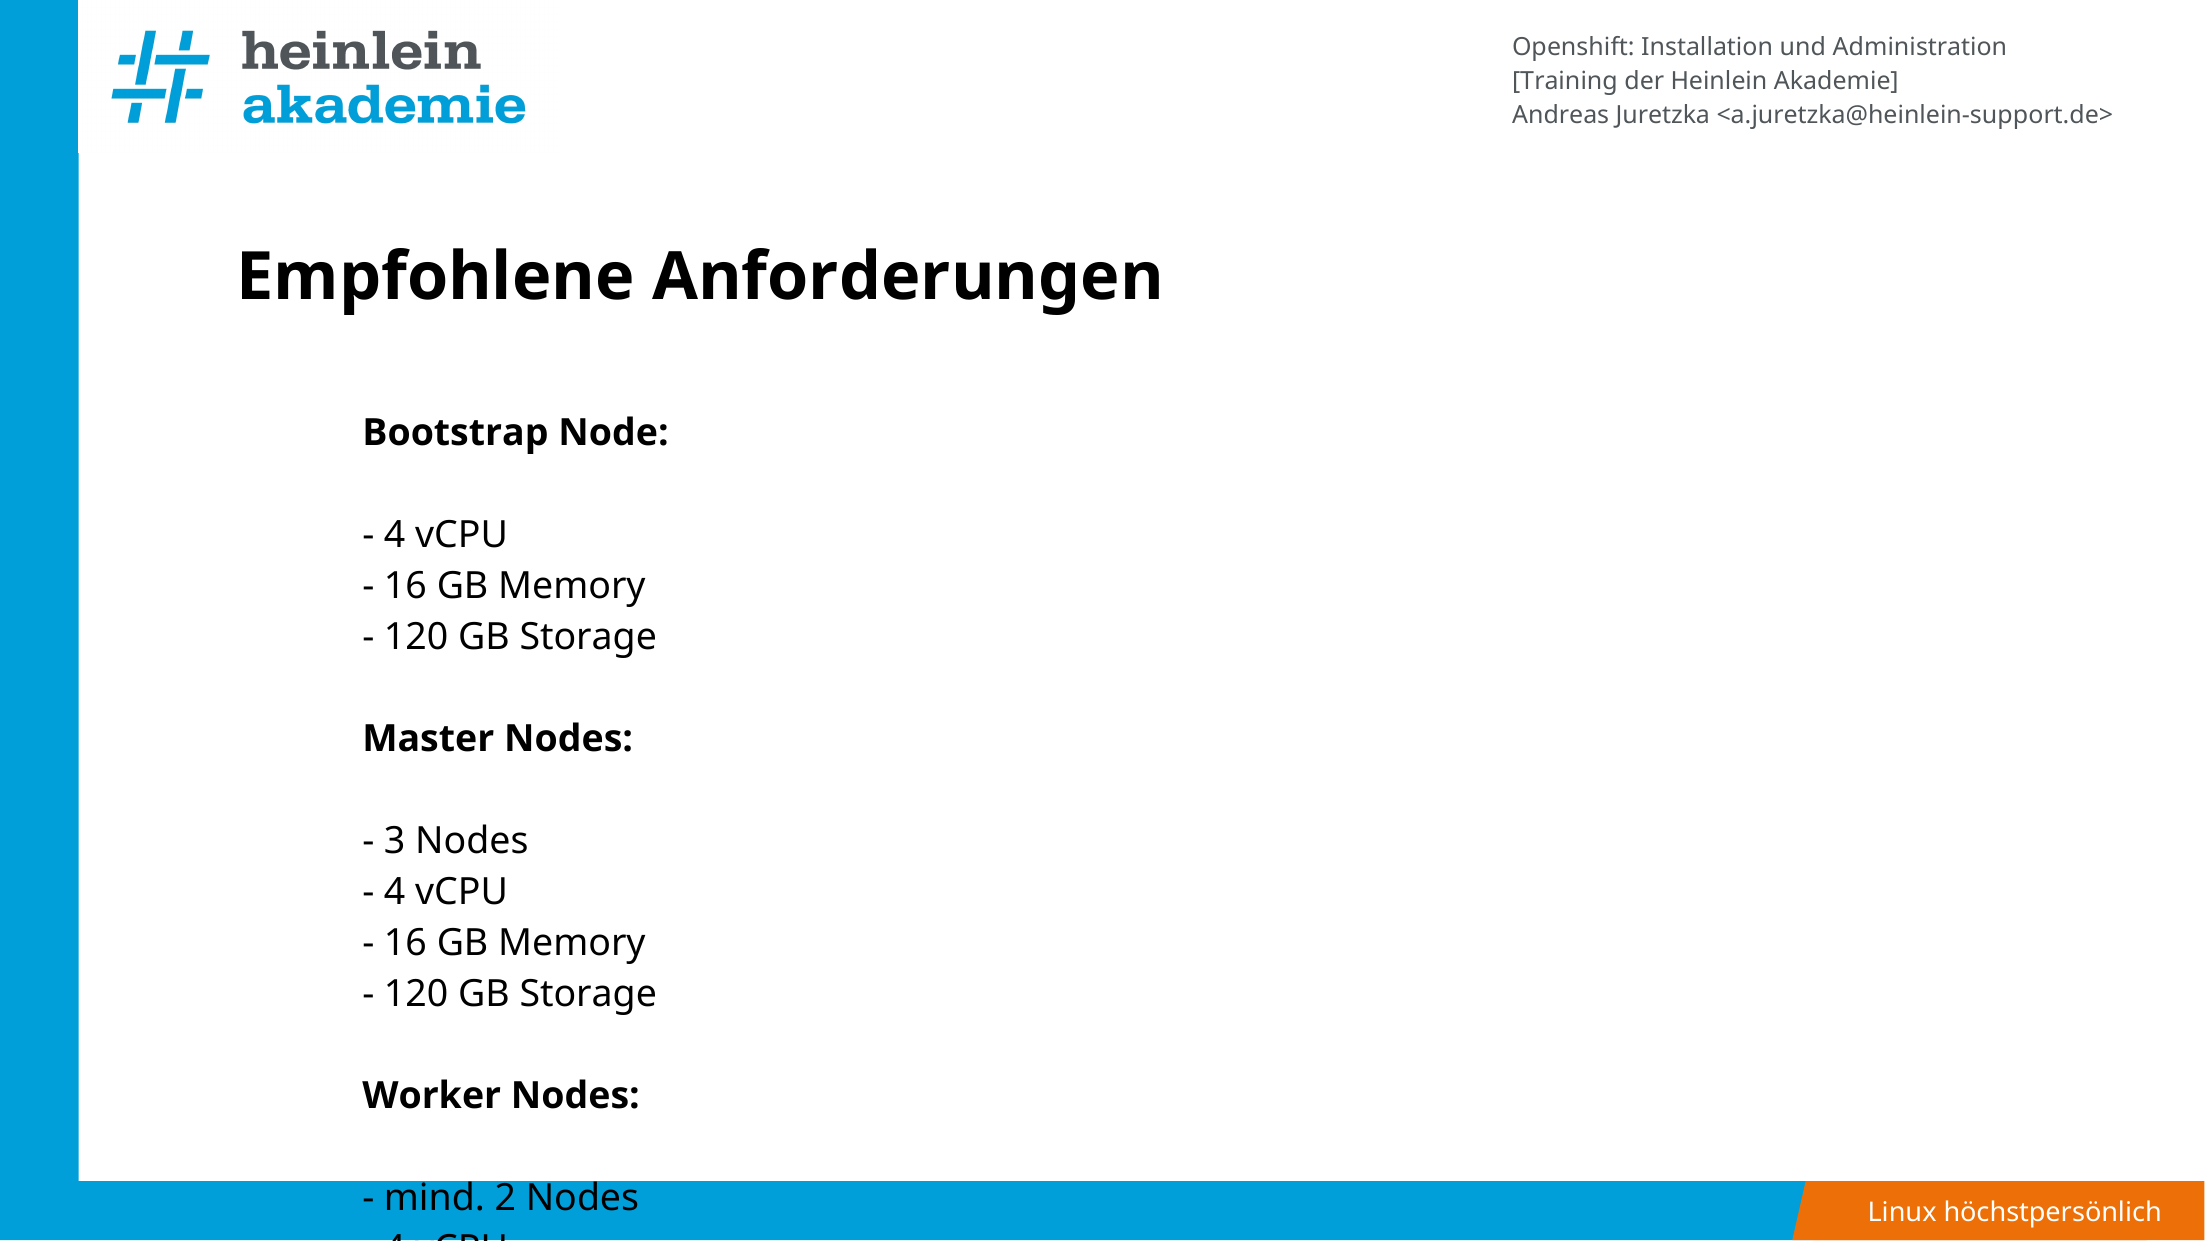

# Empfohlene Anforderungen
Bootstrap Node:
- 4 vCPU
- 16 GB Memory
- 120 GB Storage
Master Nodes:
- 3 Nodes
- 4 vCPU
- 16 GB Memory
- 120 GB Storage
Worker Nodes:
- mind. 2 Nodes
- 4 vCPU
- 16 GB Memory
- 120 GB Storage